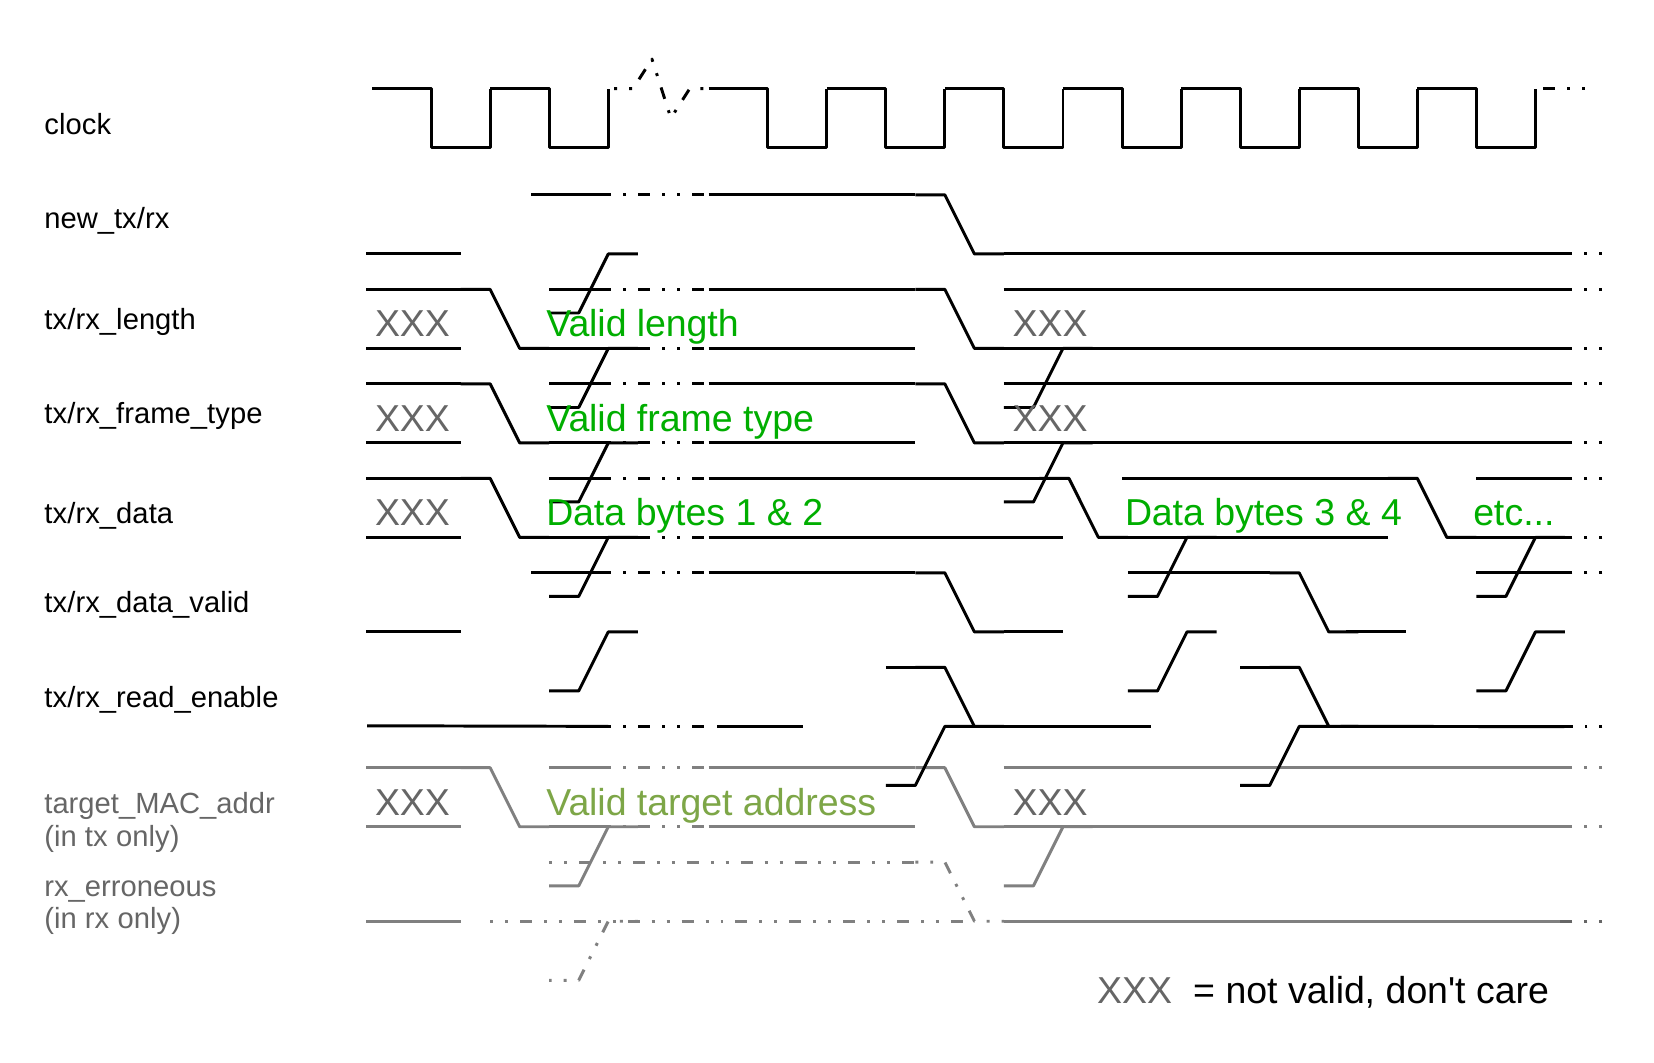

clock
new_tx/rx
tx/rx_length
XXX
Valid length
XXX
tx/rx_frame_type
XXX
Valid frame type
XXX
XXX
Data bytes 1 & 2
Data bytes 3 & 4
etc...
tx/rx_data
tx/rx_data_valid
tx/rx_read_enable
XXX
Valid target address
XXX
target_MAC_addr
(in tx only)
rx_erroneous
(in rx only)
XXX = not valid, don't care